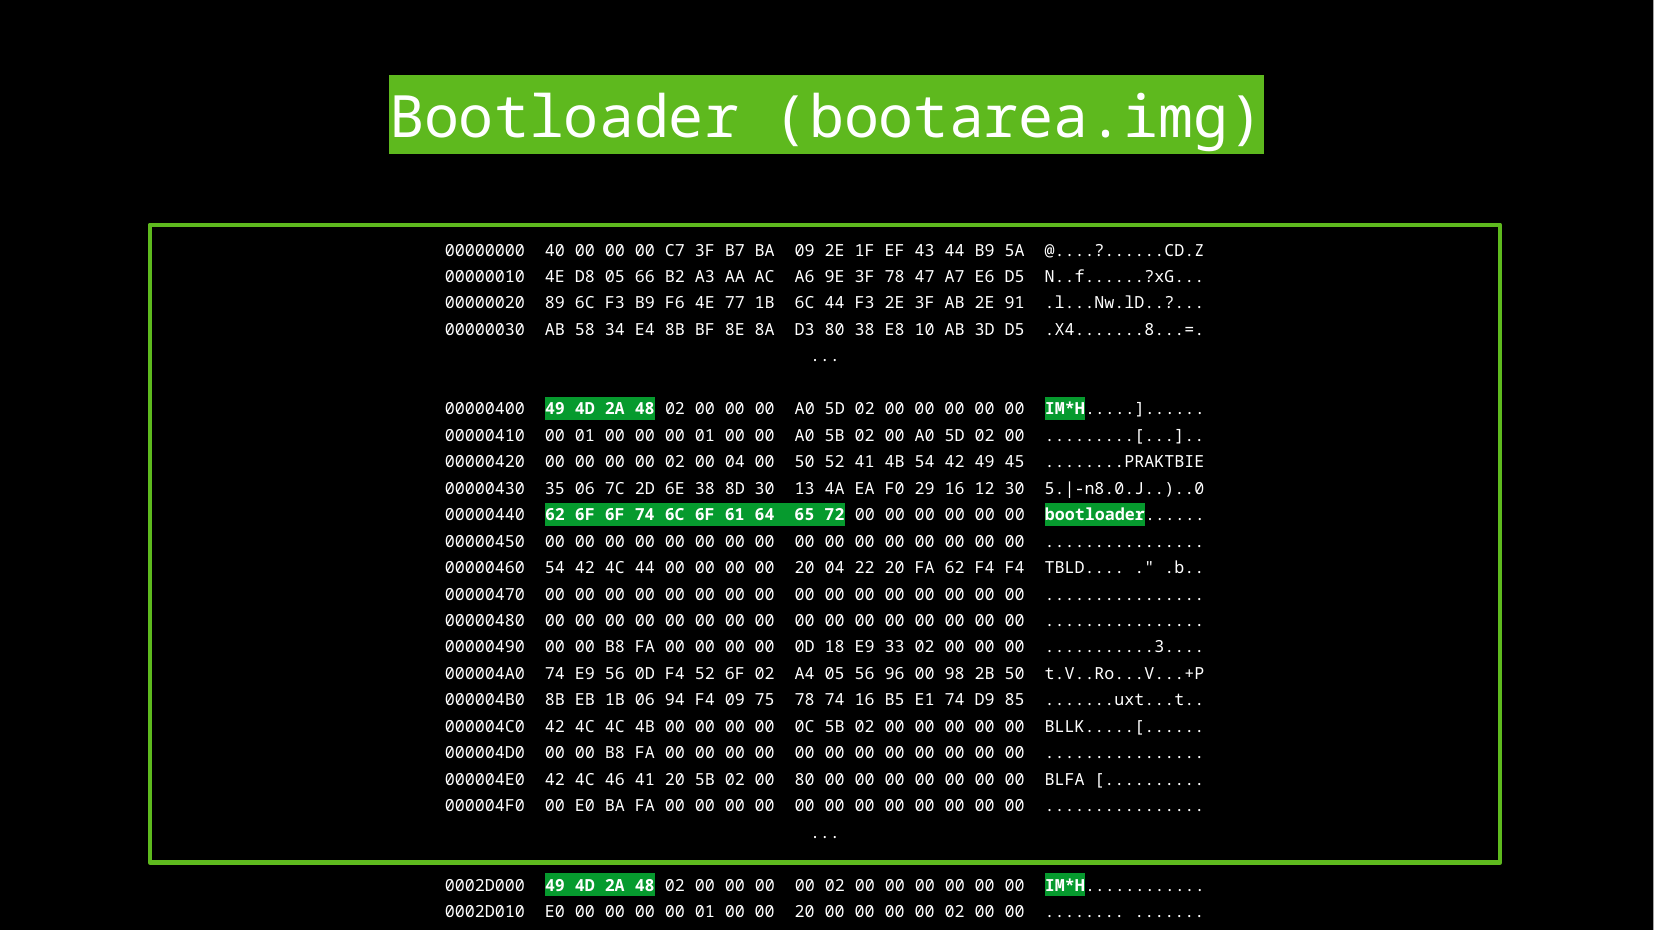

# Bootloader (bootarea.img)
00000000 40 00 00 00 C7 3F B7 BA 09 2E 1F EF 43 44 B9 5A @....?......CD.Z
00000010 4E D8 05 66 B2 A3 AA AC A6 9E 3F 78 47 A7 E6 D5 N..f......?xG...
00000020 89 6C F3 B9 F6 4E 77 1B 6C 44 F3 2E 3F AB 2E 91 .l...Nw.lD..?...
00000030 AB 58 34 E4 8B BF 8E 8A D3 80 38 E8 10 AB 3D D5 .X4.......8...=.
...
00000400 49 4D 2A 48 02 00 00 00 A0 5D 02 00 00 00 00 00 IM*H.....]......
00000410 00 01 00 00 00 01 00 00 A0 5B 02 00 A0 5D 02 00 .........[...]..
00000420 00 00 00 00 02 00 04 00 50 52 41 4B 54 42 49 45 ........PRAKTBIE
00000430 35 06 7C 2D 6E 38 8D 30 13 4A EA F0 29 16 12 30 5.|-n8.0.J..)..0
00000440 62 6F 6F 74 6C 6F 61 64 65 72 00 00 00 00 00 00 bootloader......
00000450 00 00 00 00 00 00 00 00 00 00 00 00 00 00 00 00 ................
00000460 54 42 4C 44 00 00 00 00 20 04 22 20 FA 62 F4 F4 TBLD.... ." .b..
00000470 00 00 00 00 00 00 00 00 00 00 00 00 00 00 00 00 ................
00000480 00 00 00 00 00 00 00 00 00 00 00 00 00 00 00 00 ................
00000490 00 00 B8 FA 00 00 00 00 0D 18 E9 33 02 00 00 00 ...........3....
000004A0 74 E9 56 0D F4 52 6F 02 A4 05 56 96 00 98 2B 50 t.V..Ro...V...+P
000004B0 8B EB 1B 06 94 F4 09 75 78 74 16 B5 E1 74 D9 85 .......uxt...t..
000004C0 42 4C 4C 4B 00 00 00 00 0C 5B 02 00 00 00 00 00 BLLK.....[......
000004D0 00 00 B8 FA 00 00 00 00 00 00 00 00 00 00 00 00 ................
000004E0 42 4C 46 41 20 5B 02 00 80 00 00 00 00 00 00 00 BLFA [..........
000004F0 00 E0 BA FA 00 00 00 00 00 00 00 00 00 00 00 00 ................
...
0002D000 49 4D 2A 48 02 00 00 00 00 02 00 00 00 00 00 00 IM*H............
0002D010 E0 00 00 00 00 01 00 00 20 00 00 00 00 02 00 00 ........ .......
0002D020 00 00 00 00 02 00 04 00 50 52 41 4B 54 42 49 45 ........PRAKTBIE
0002D030 2C B0 22 F8 7A 3C C2 08 63 89 EA 70 5B AA 76 80 ,.".z<..c..p[.v.
0002D040 62 6F 61 72 64 69 6E 66 6F 00 00 00 00 00 00 00 boardinfo.......
0002D050 00 00 00 00 00 00 00 00 00 00 00 00 00 00 00 00 ................
0002D060 42 49 4E 46 00 00 00 00 20 04 22 20 34 02 95 65 BINF.... ." 4..e
0002D070 00 00 00 00 00 00 00 00 00 00 00 00 00 00 00 00 ................